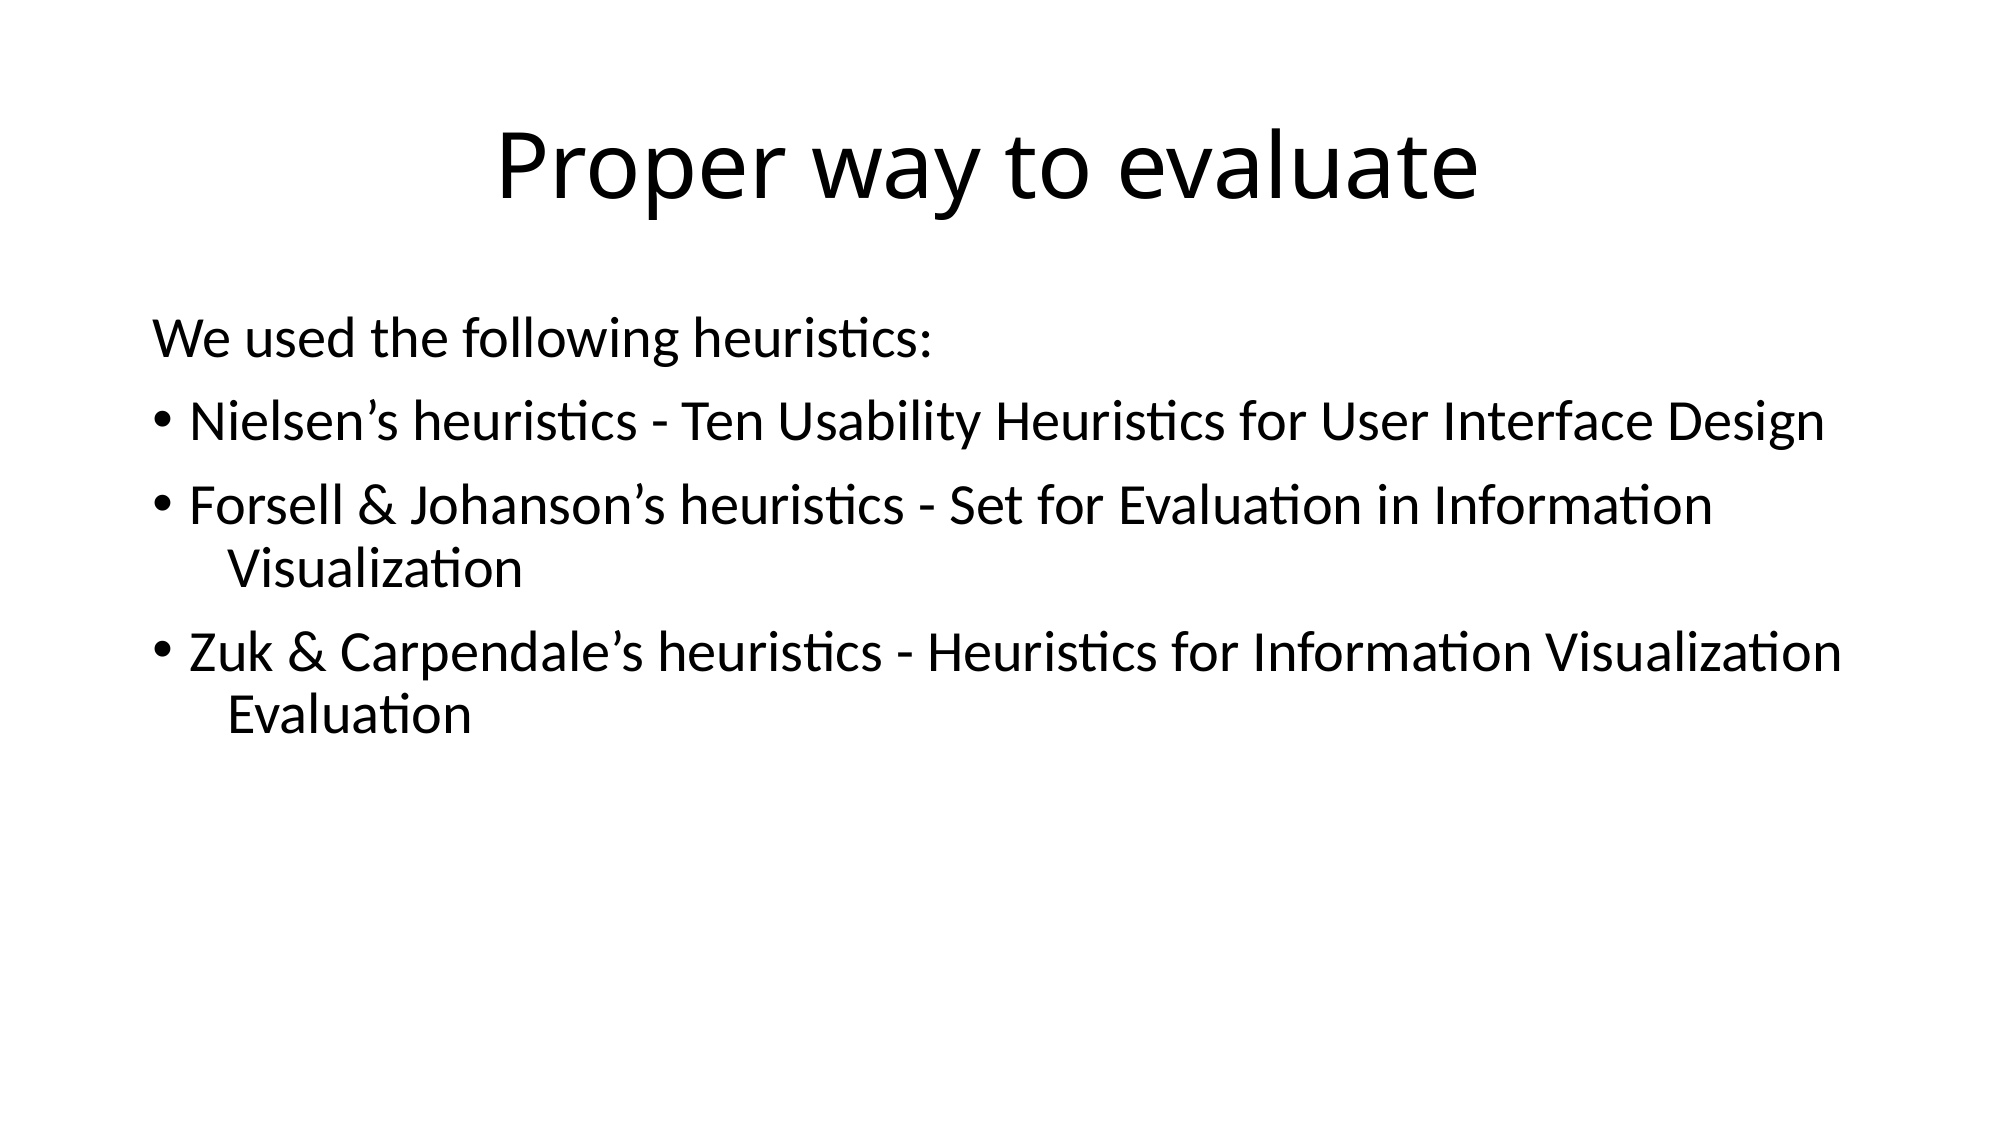

# Proper way to evaluate
We used the following heuristics:
Nielsen’s heuristics - Ten Usability Heuristics for User Interface Design
Forsell & Johanson’s heuristics - Set for Evaluation in Information Visualization
Zuk & Carpendale’s heuristics - Heuristics for Information Visualization Evaluation